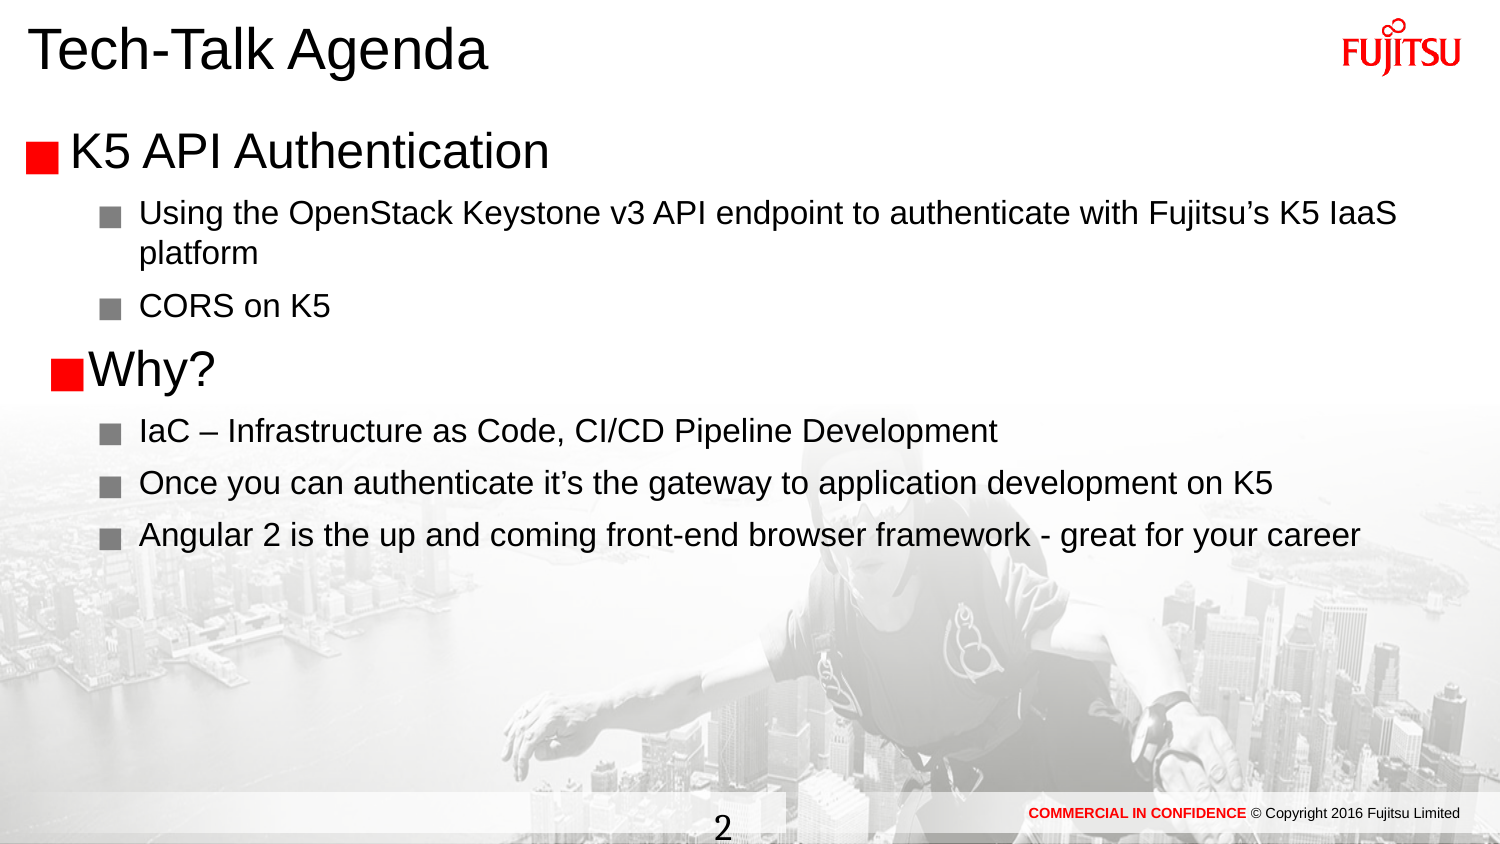

Tech-Talk Agenda
# K5 API Authentication
Using the OpenStack Keystone v3 API endpoint to authenticate with Fujitsu’s K5 IaaS platform
CORS on K5
Why?
IaC – Infrastructure as Code, CI/CD Pipeline Development
Once you can authenticate it’s the gateway to application development on K5
Angular 2 is the up and coming front-end browser framework - great for your career